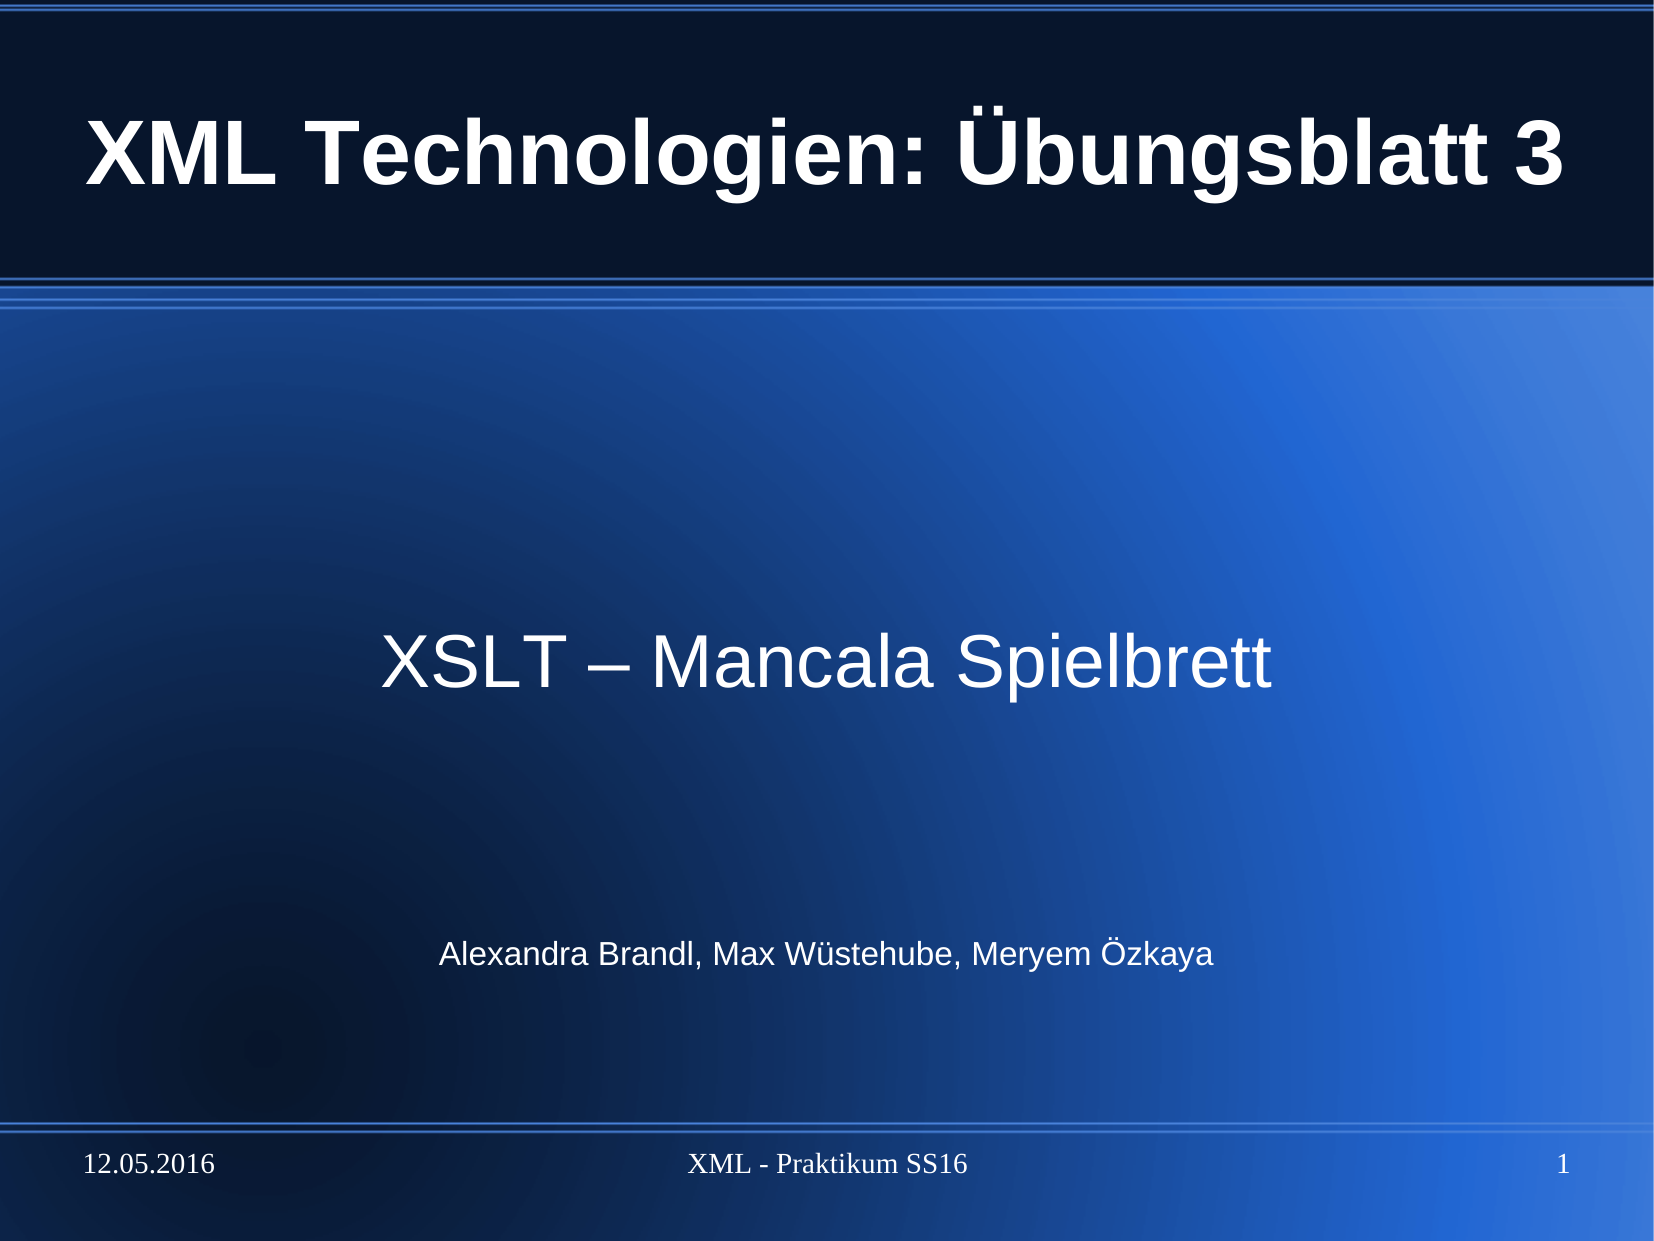

# XML Technologien: Übungsblatt 3
XSLT – Mancala Spielbrett
Alexandra Brandl, Max Wüstehube, Meryem Özkaya
12.05.2016
XML - Praktikum SS16
1